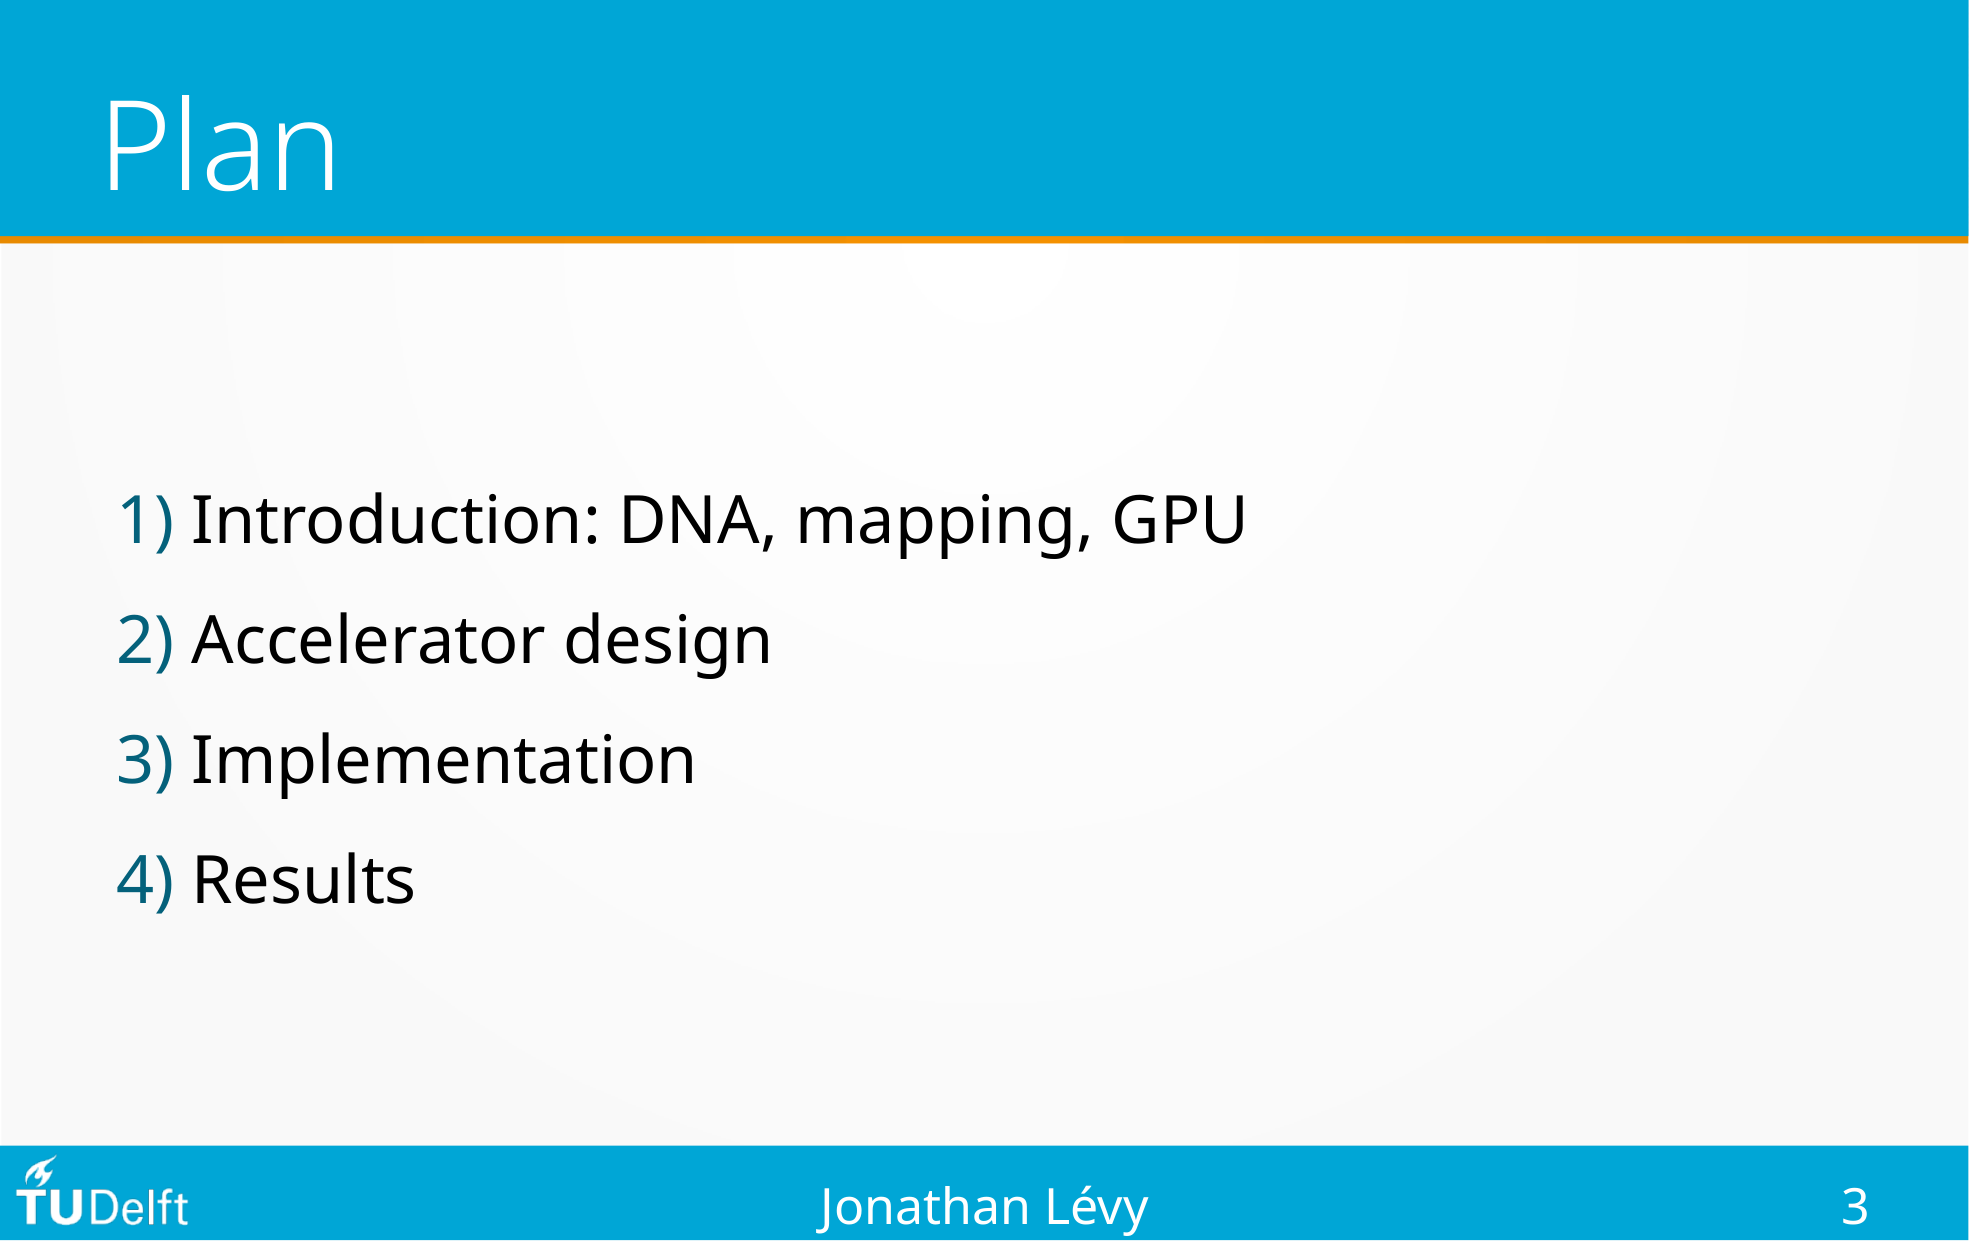

# Plan
 Introduction: DNA, mapping, GPU
 Accelerator design
 Implementation
 Results
Jonathan Lévy
3